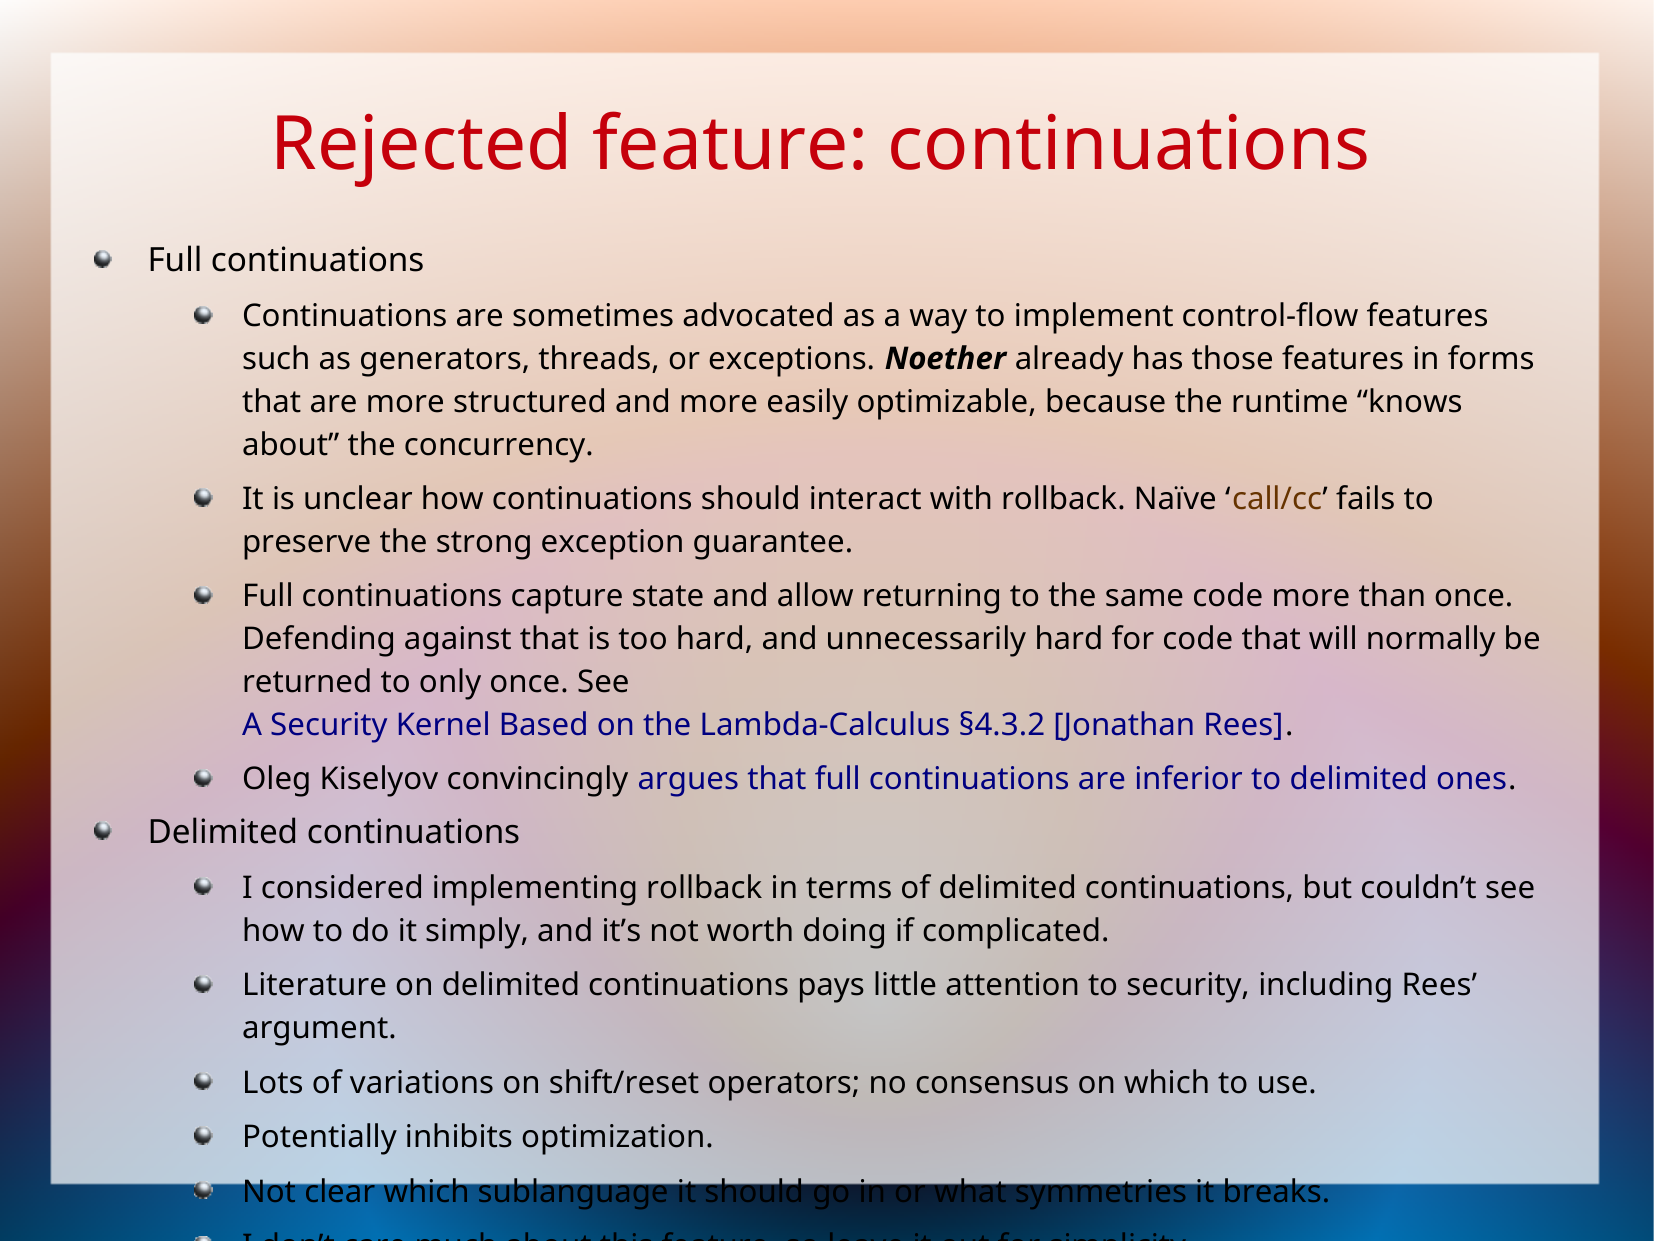

# Rejected feature: continuations
Full continuations
Continuations are sometimes advocated as a way to implement control-flow features such as generators, threads, or exceptions. Noether already has those features in forms that are more structured and more easily optimizable, because the runtime “knows about” the concurrency.
It is unclear how continuations should interact with rollback. Naïve ‘call/cc’ fails to preserve the strong exception guarantee.
Full continuations capture state and allow returning to the same code more than once. Defending against that is too hard, and unnecessarily hard for code that will normally be returned to only once. See A Security Kernel Based on the Lambda-Calculus §4.3.2 [Jonathan Rees].
Oleg Kiselyov convincingly argues that full continuations are inferior to delimited ones.
Delimited continuations
I considered implementing rollback in terms of delimited continuations, but couldn’t see how to do it simply, and it’s not worth doing if complicated.
Literature on delimited continuations pays little attention to security, including Rees’ argument.
Lots of variations on shift/reset operators; no consensus on which to use.
Potentially inhibits optimization.
Not clear which sublanguage it should go in or what symmetries it breaks.
I don’t care much about this feature, so leave it out for simplicity.
However, Yield: Mainstream Delimited Continuations [James and Sabry] is an awesome paper.